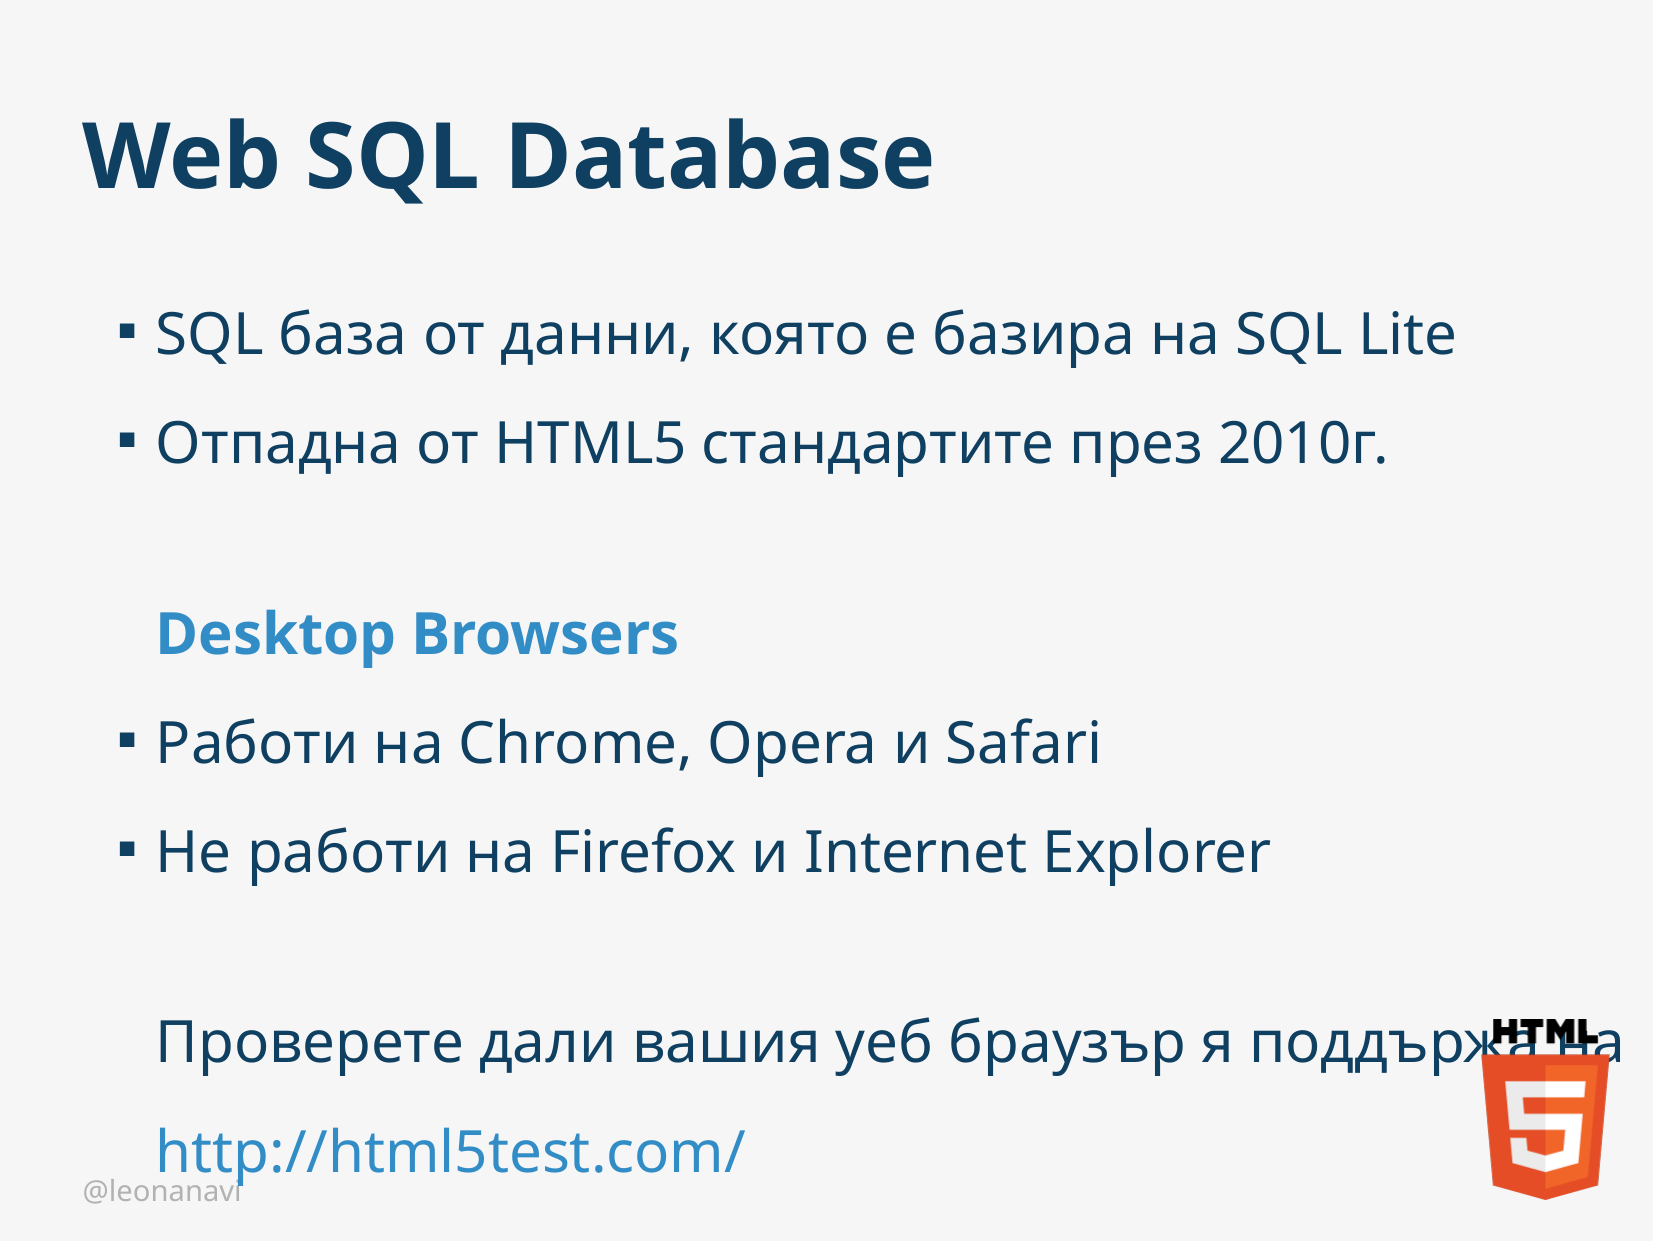

# Web SQL Database
SQL база от данни, която е базира на SQL Lite
Отпадна от HTML5 стандартите през 2010г.
Desktop Browsers
Работи на Chrome, Opera и Safari
Не работи на Firefox и Internet Explorer
Проверете дали вашия уеб браузър я поддържа на
http://html5test.com/